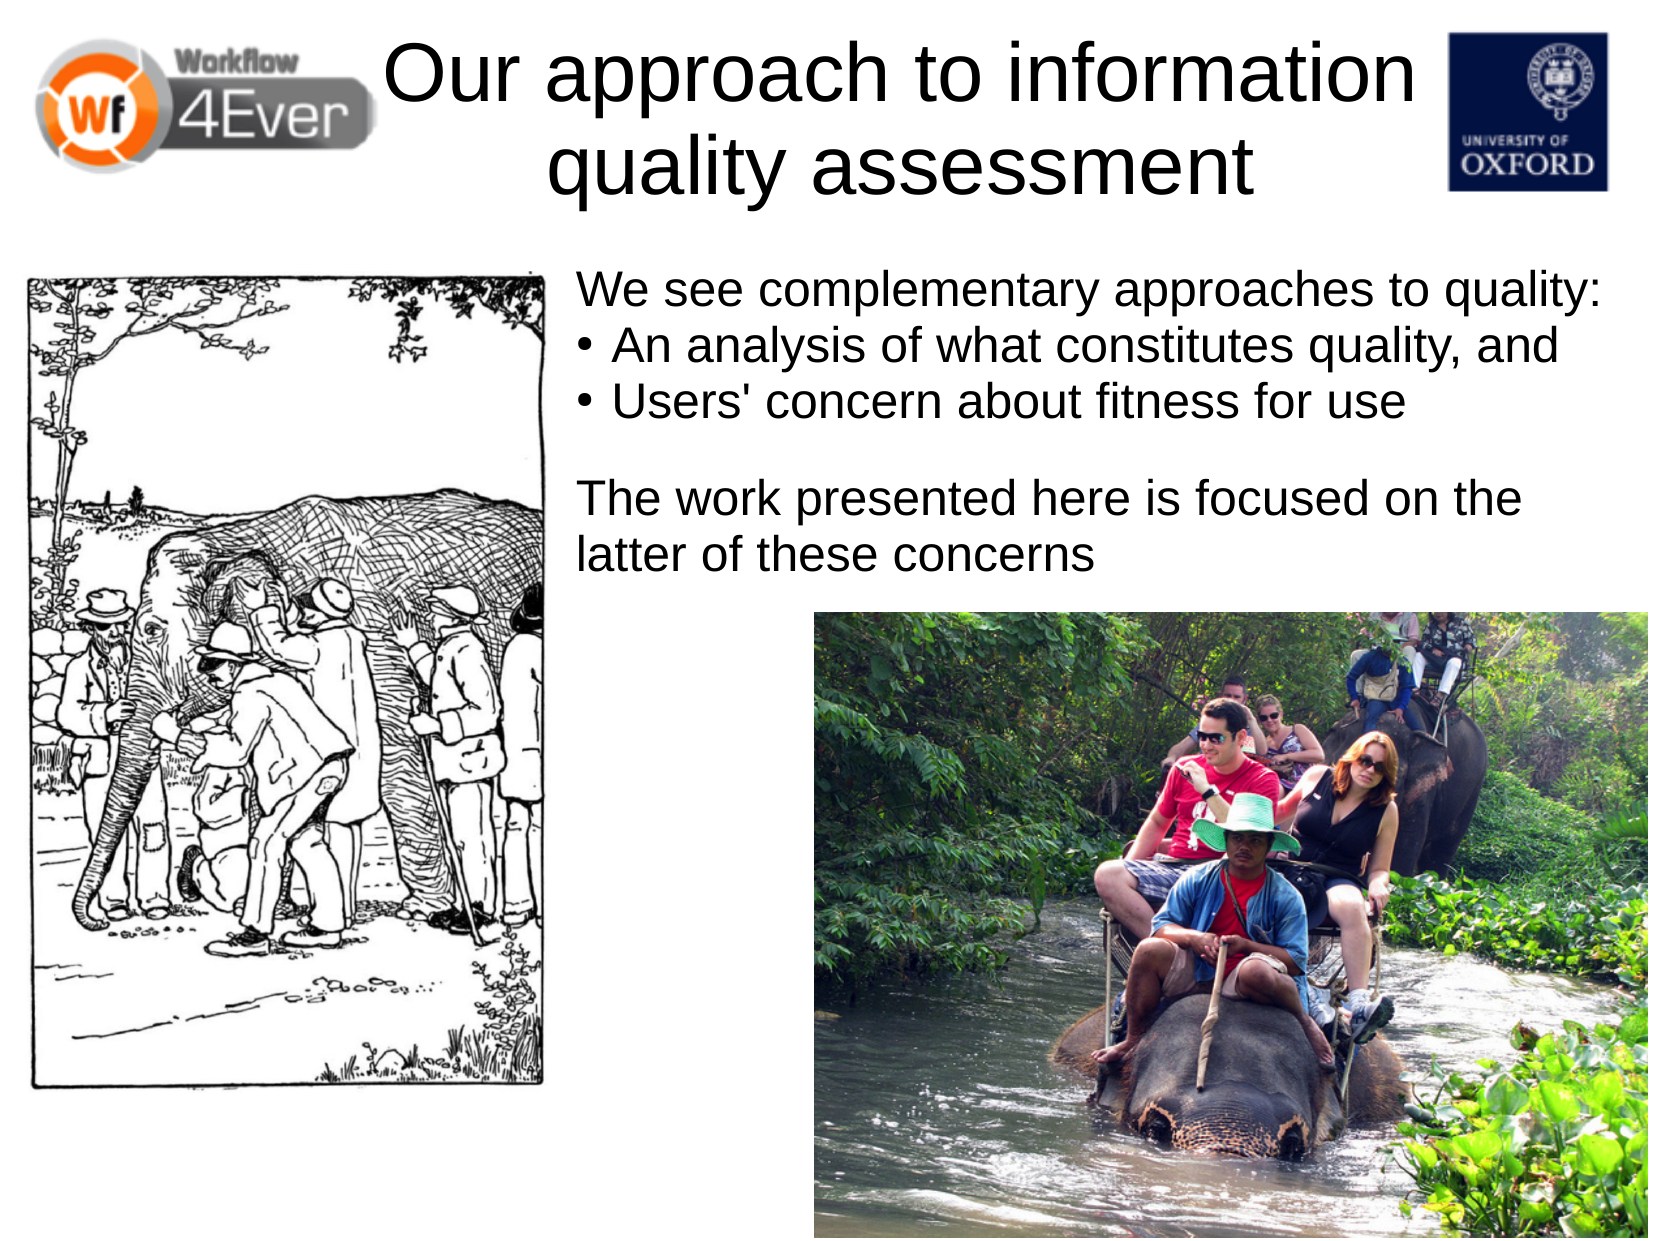

# Our approach to information quality assessment
We see complementary approaches to quality:
An analysis of what constitutes quality, and
Users' concern about fitness for use
The work presented here is focused on the latter of these concerns